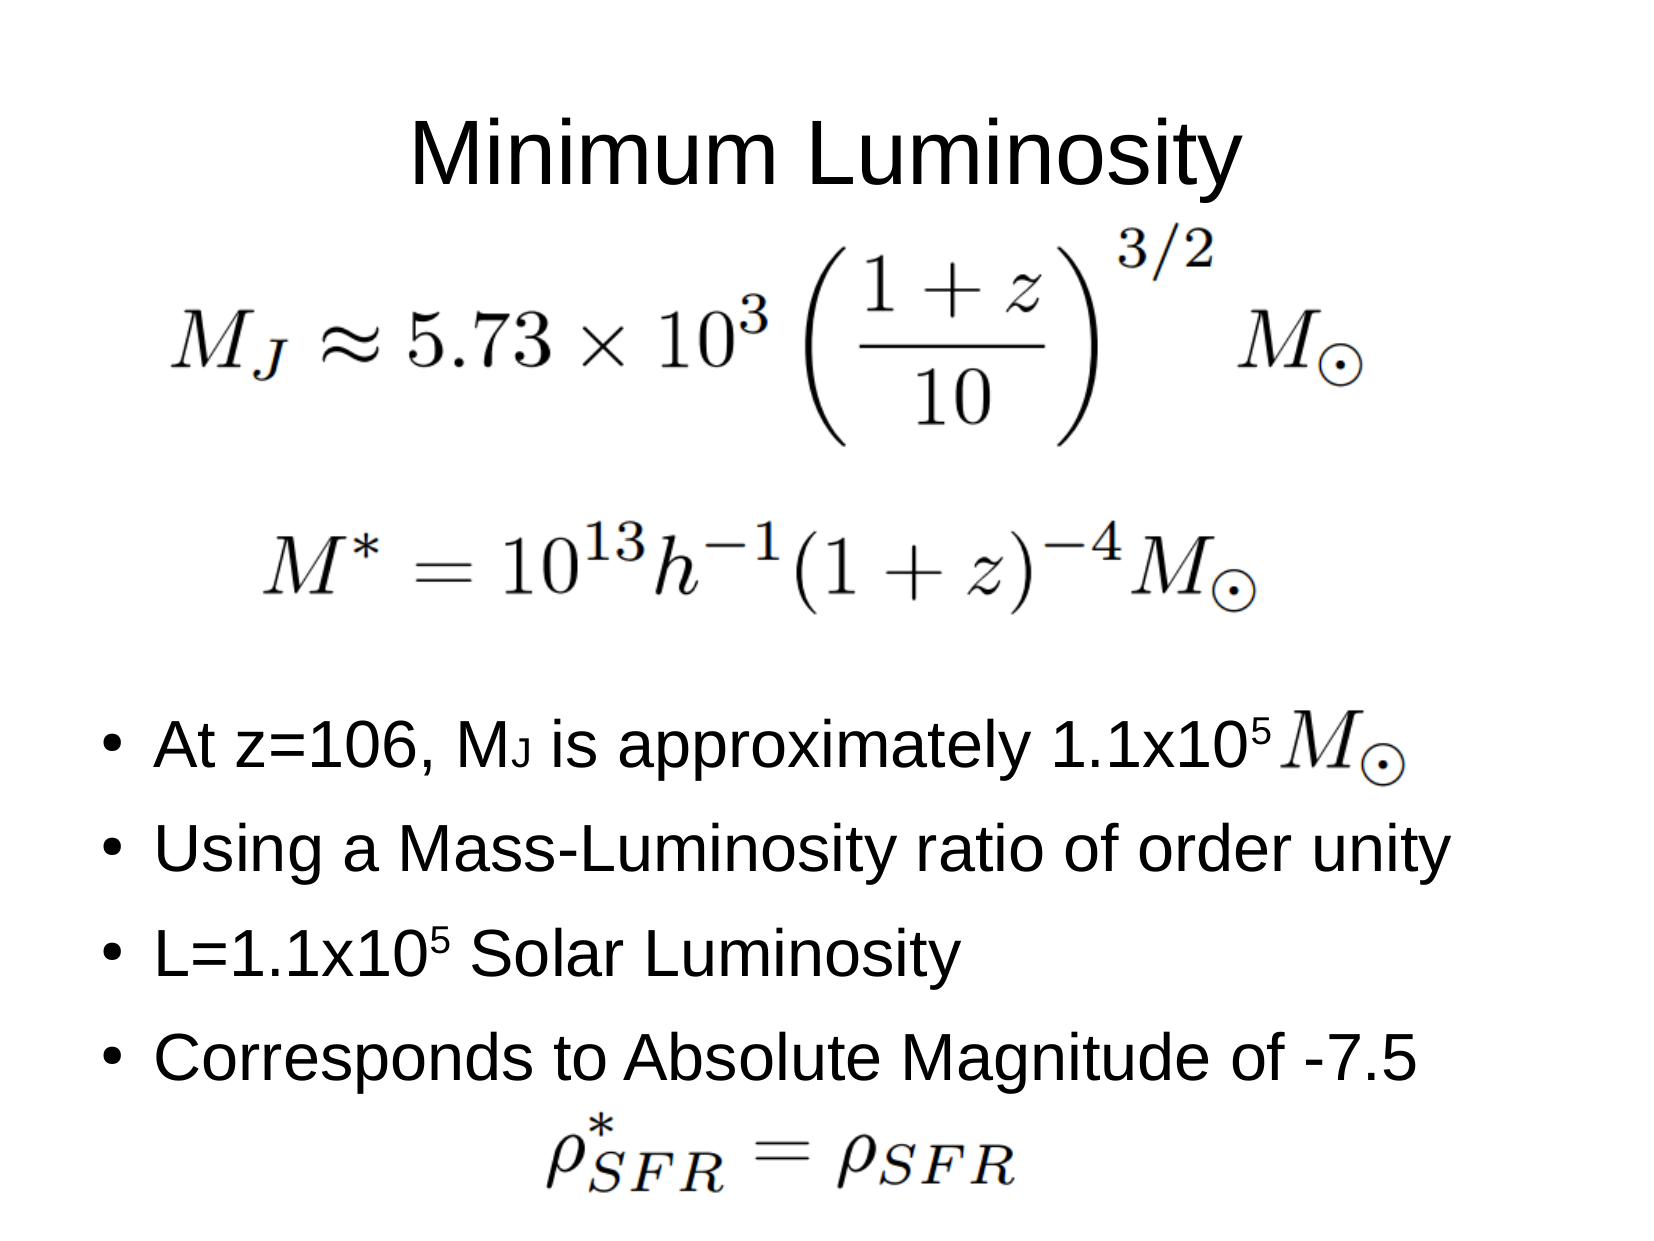

# Minimum Luminosity
At z=106, MJ is approximately 1.1x105
Using a Mass-Luminosity ratio of order unity
L=1.1x105 Solar Luminosity
Corresponds to Absolute Magnitude of -7.5